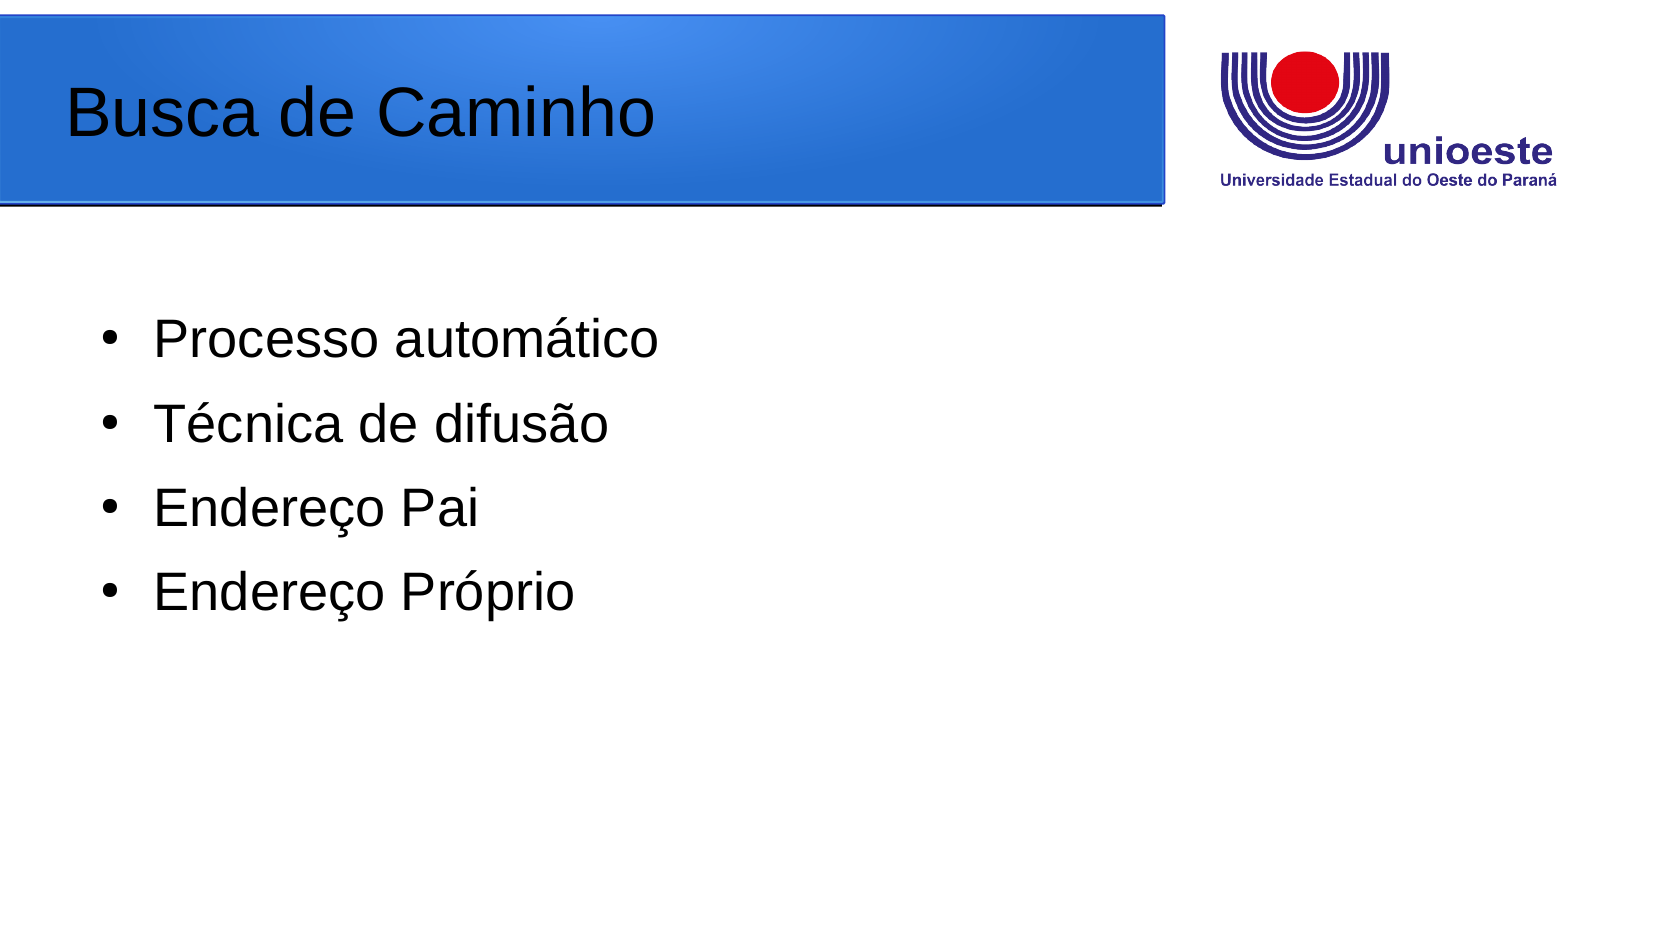

# Busca de Caminho
Processo automático
Técnica de difusão
Endereço Pai
Endereço Próprio